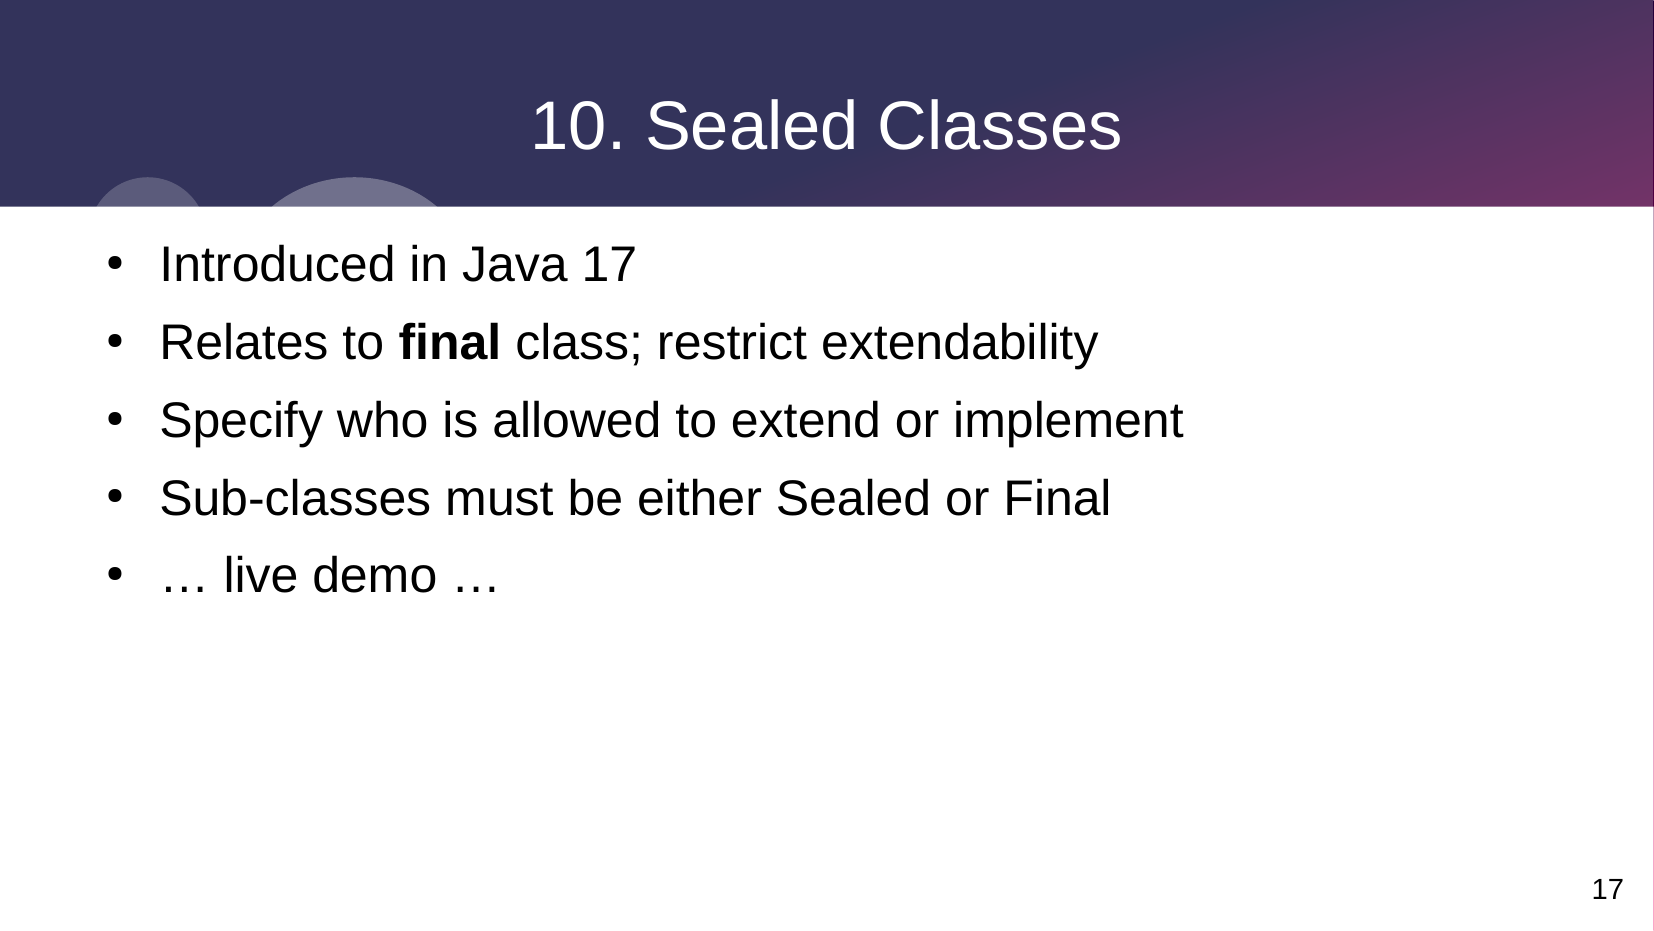

# 10. Sealed Classes
Introduced in Java 17
Relates to final class; restrict extendability
Specify who is allowed to extend or implement
Sub-classes must be either Sealed or Final
… live demo …